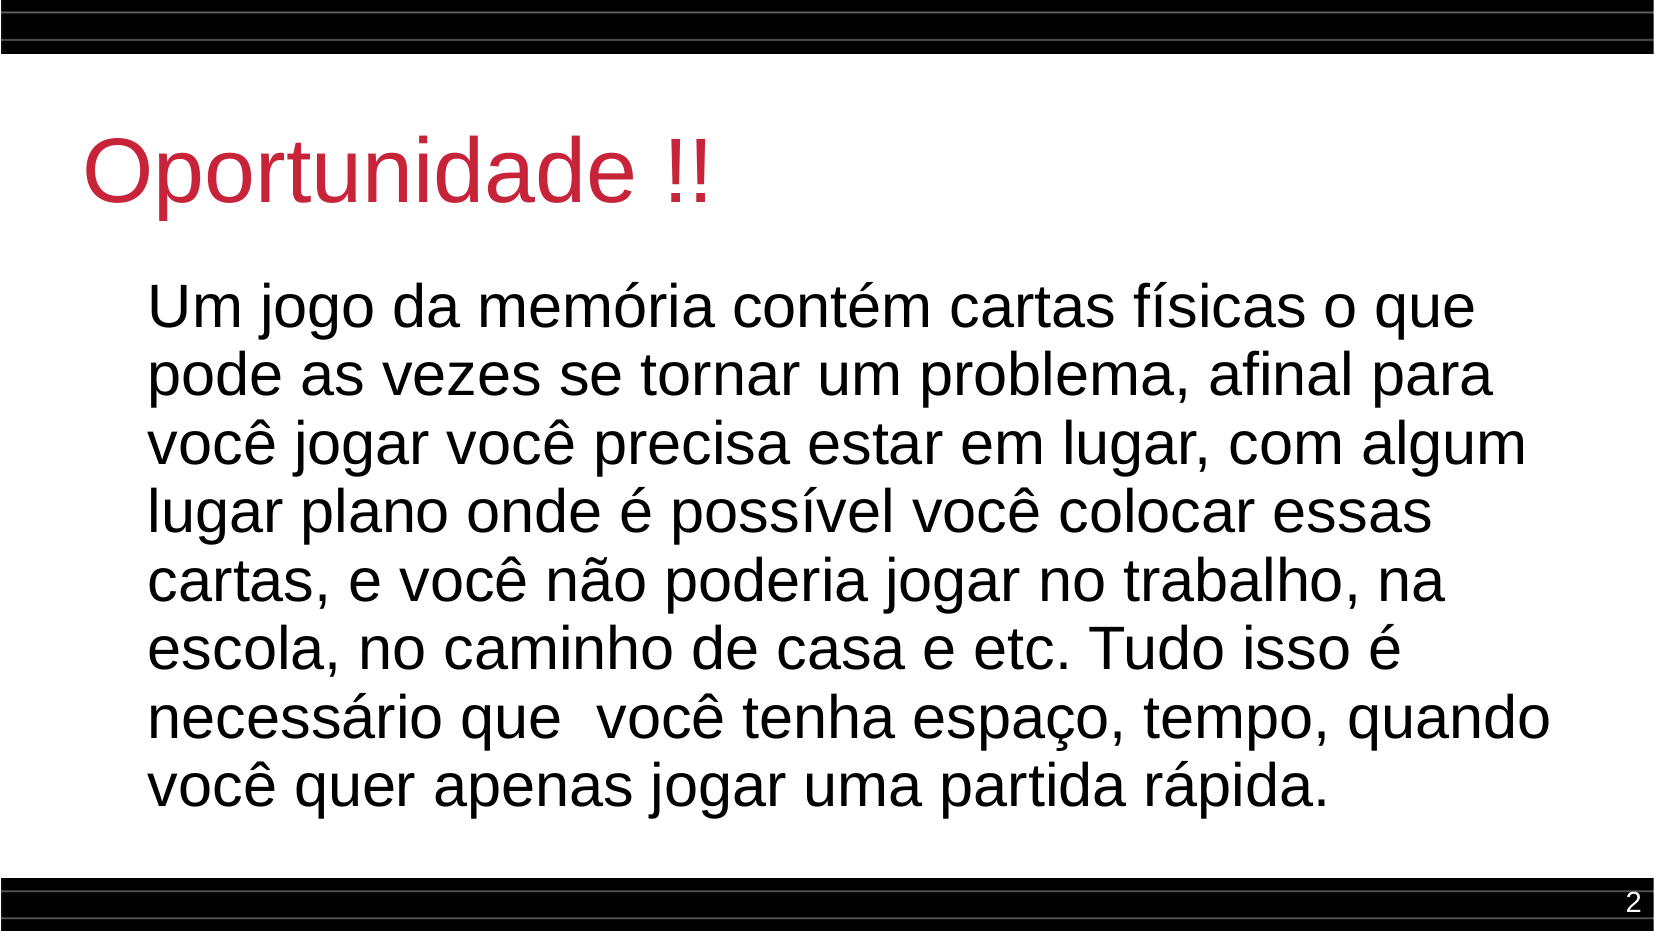

# Oportunidade !!
Um jogo da memória contém cartas físicas o que pode as vezes se tornar um problema, afinal para você jogar você precisa estar em lugar, com algum lugar plano onde é possível você colocar essas cartas, e você não poderia jogar no trabalho, na escola, no caminho de casa e etc. Tudo isso é necessário que você tenha espaço, tempo, quando você quer apenas jogar uma partida rápida.